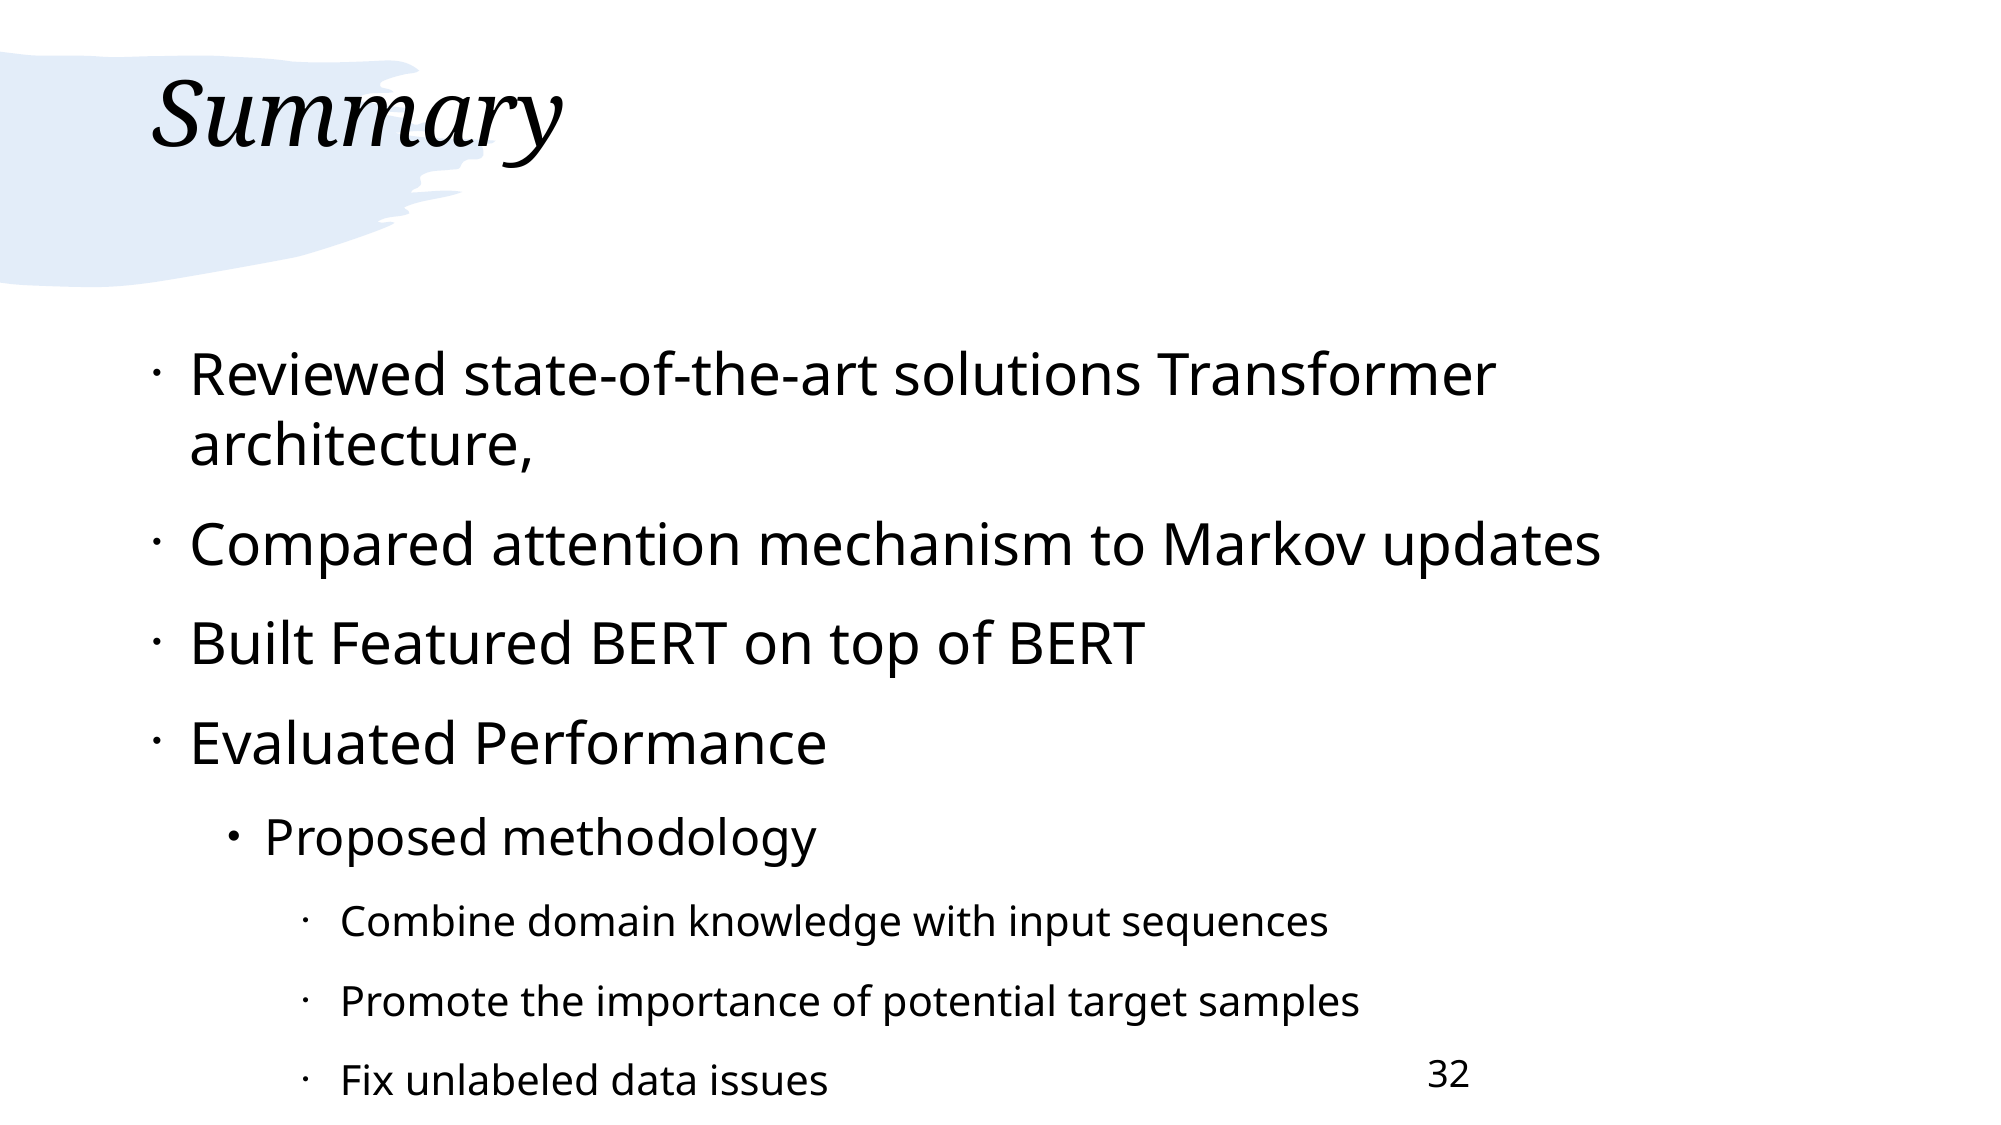

# Summary
Reviewed state-of-the-art solutions Transformer architecture,
Compared attention mechanism to Markov updates
Built Featured BERT on top of BERT
Evaluated Performance
Proposed methodology
Combine domain knowledge with input sequences
Promote the importance of potential target samples
Fix unlabeled data issues